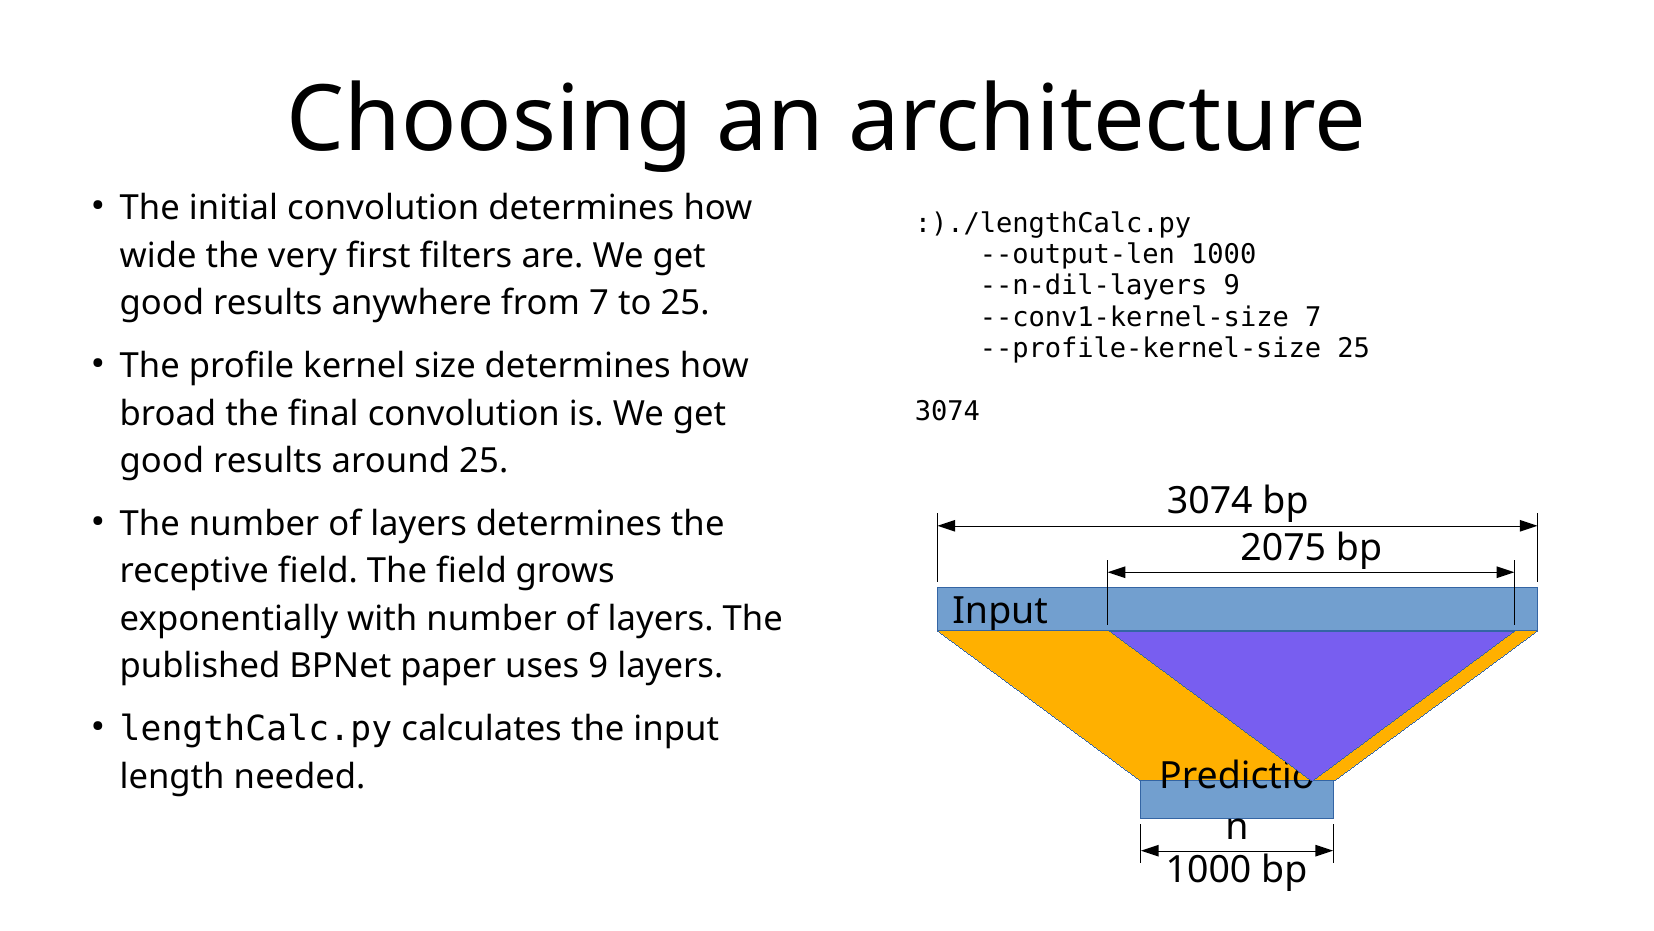

# Choosing an architecture
The initial convolution determines how wide the very first filters are. We get good results anywhere from 7 to 25.
The profile kernel size determines how broad the final convolution is. We get good results around 25.
The number of layers determines the receptive field. The field grows exponentially with number of layers. The published BPNet paper uses 9 layers.
lengthCalc.py calculates the input length needed.
:)./lengthCalc.py
 --output-len 1000
 --n-dil-layers 9
 --conv1-kernel-size 7
 --profile-kernel-size 25
3074
Input
Prediction